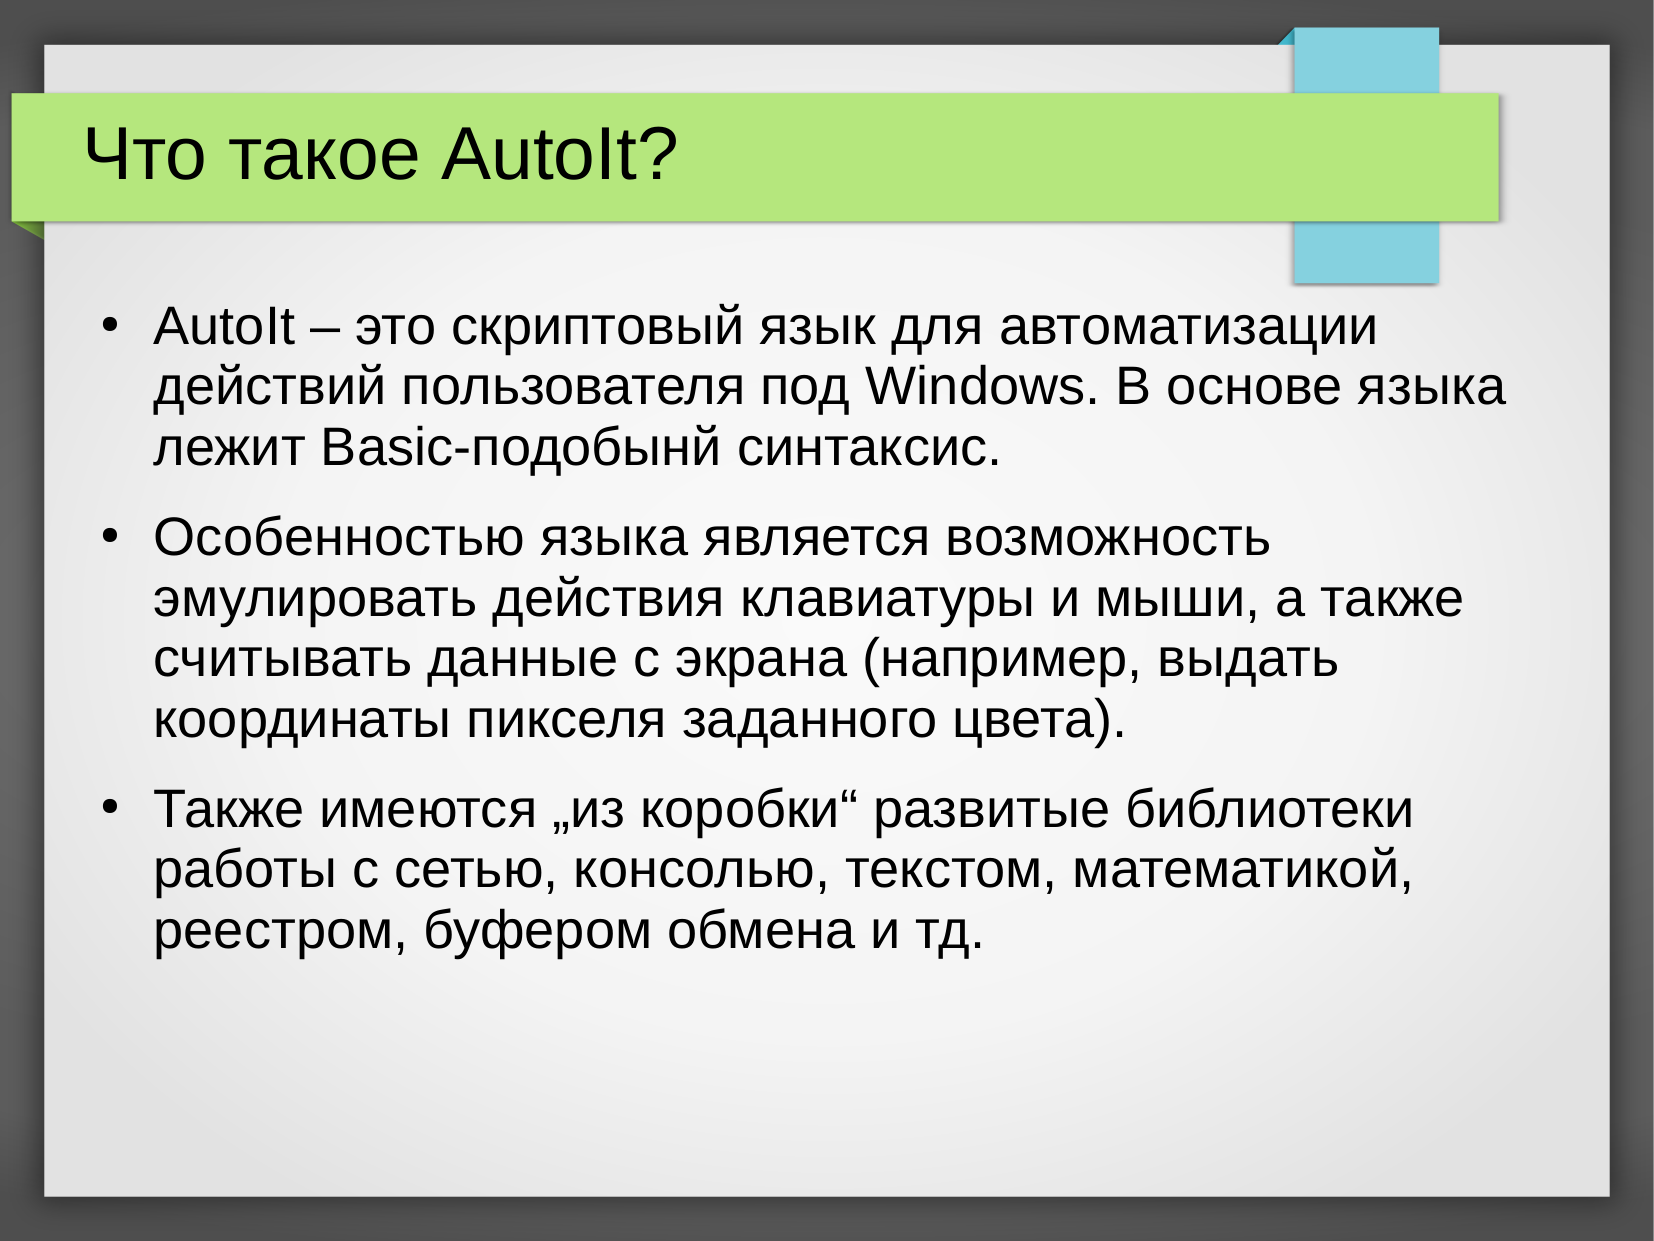

# Что такое AutoIt?
AutoIt – это скриптовый язык для автоматизации действий пользователя под Windows. В основе языка лежит Basic-подобынй синтаксис.
Особенностью языка является возможность эмулировать действия клавиатуры и мыши, а также считывать данные с экрана (например, выдать координаты пикселя заданного цвета).
Также имеются „из коробки“ развитые библиотеки работы с сетью, консолью, текстом, математикой, реестром, буфером обмена и тд.